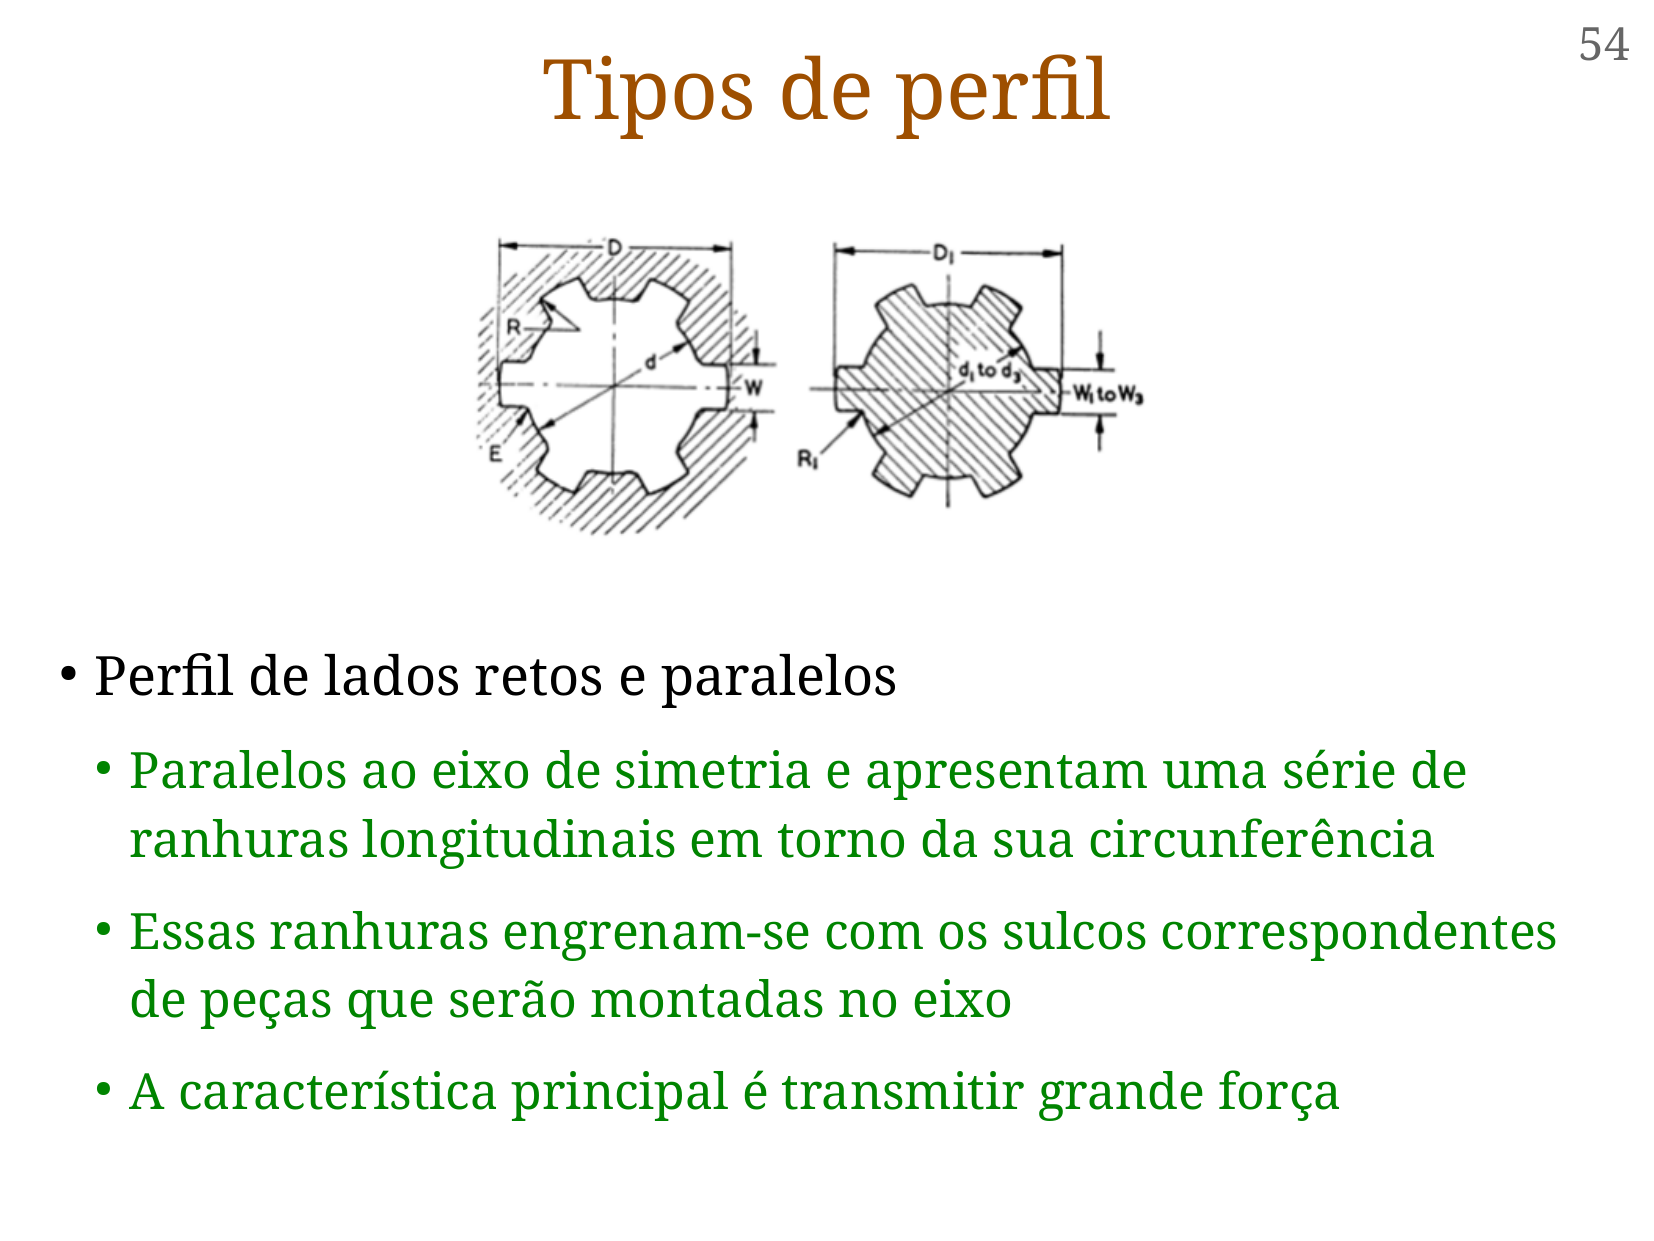

54
# Tipos de perfil
Perfil de lados retos e paralelos
Paralelos ao eixo de simetria e apresentam uma série de ranhuras longitudinais em torno da sua circunferência
Essas ranhuras engrenam-se com os sulcos correspondentes de peças que serão montadas no eixo
A característica principal é transmitir grande força